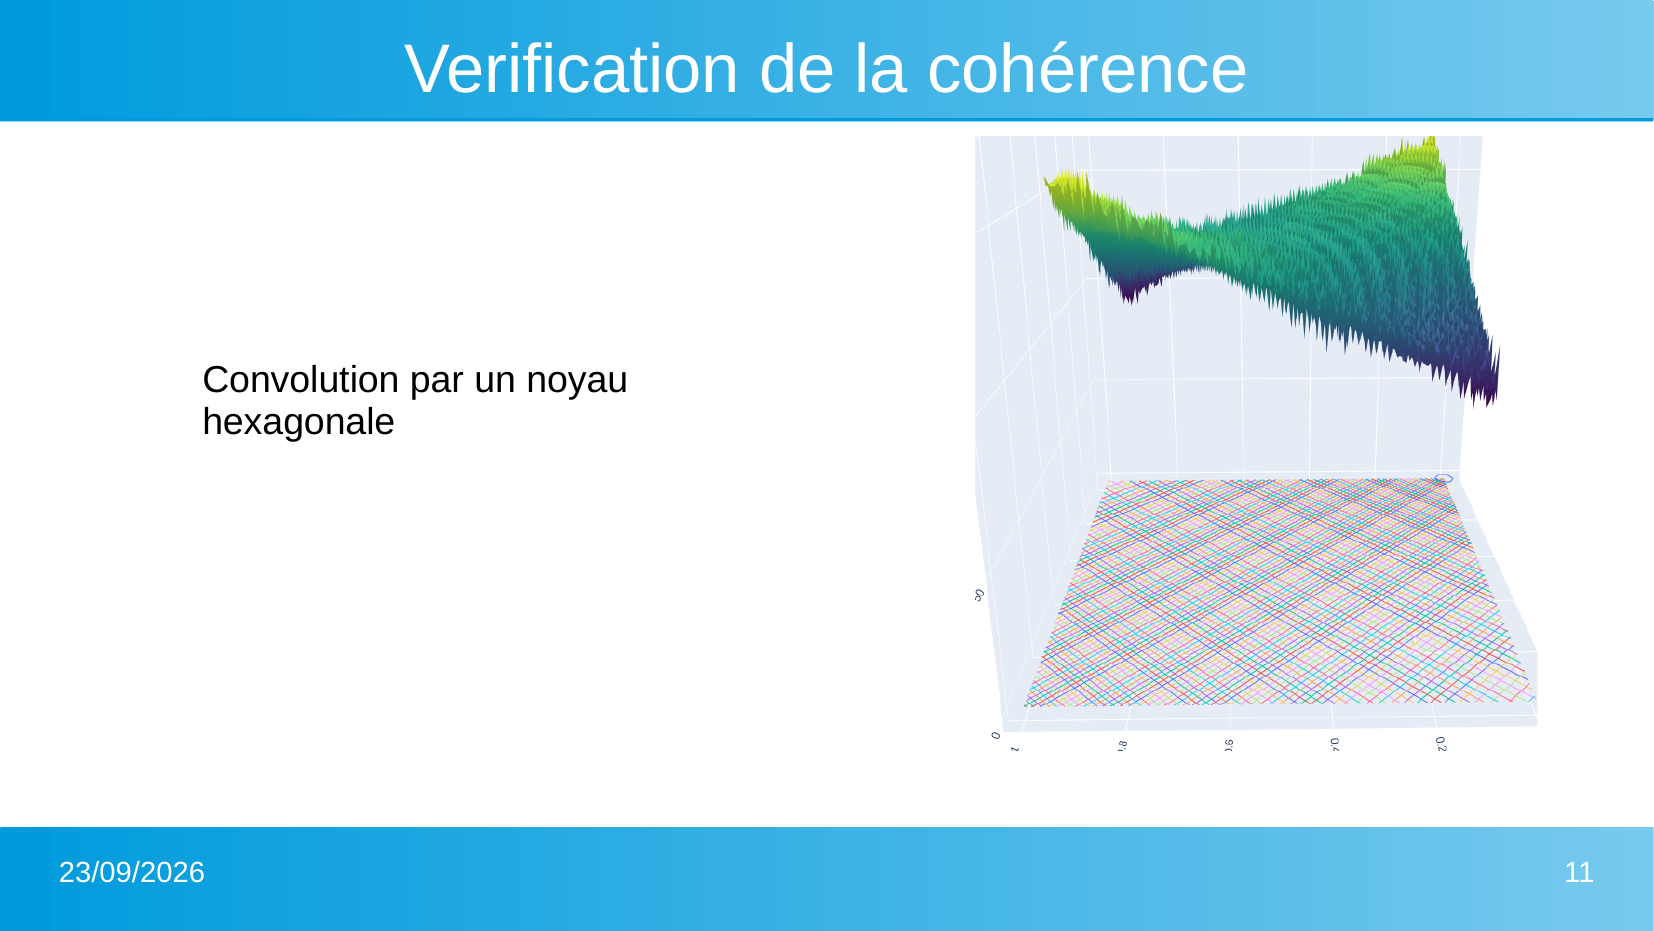

# Verification de la cohérence
Convolution par un noyau hexagonale
11